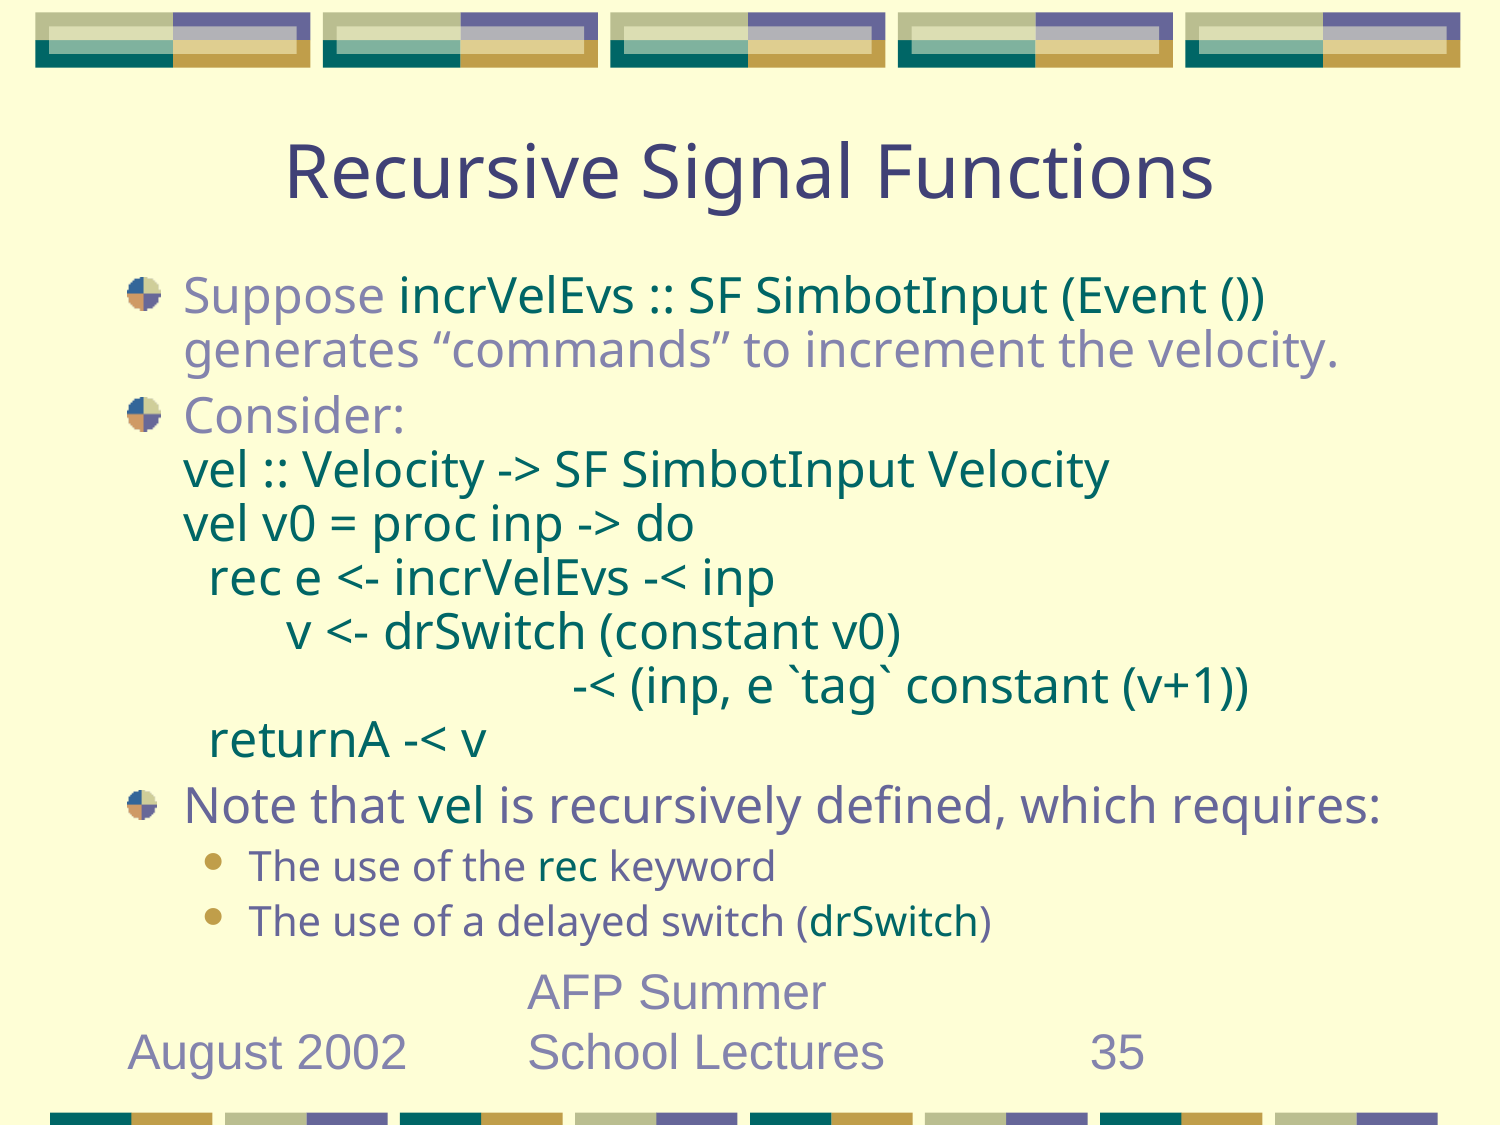

# Recursive Signal Functions
Suppose incrVelEvs :: SF SimbotInput (Event ()) generates “commands” to increment the velocity.
Consider:
vel :: Velocity -> SF SimbotInput Velocity
vel v0 = proc inp -> do
 rec e <- incrVelEvs -< inp
 v <- drSwitch (constant v0)
 -< (inp, e `tag` constant (v+1))
 returnA -< v
Note that vel is recursively defined, which requires:
The use of the rec keyword
The use of a delayed switch (drSwitch)‏
August 2002
35